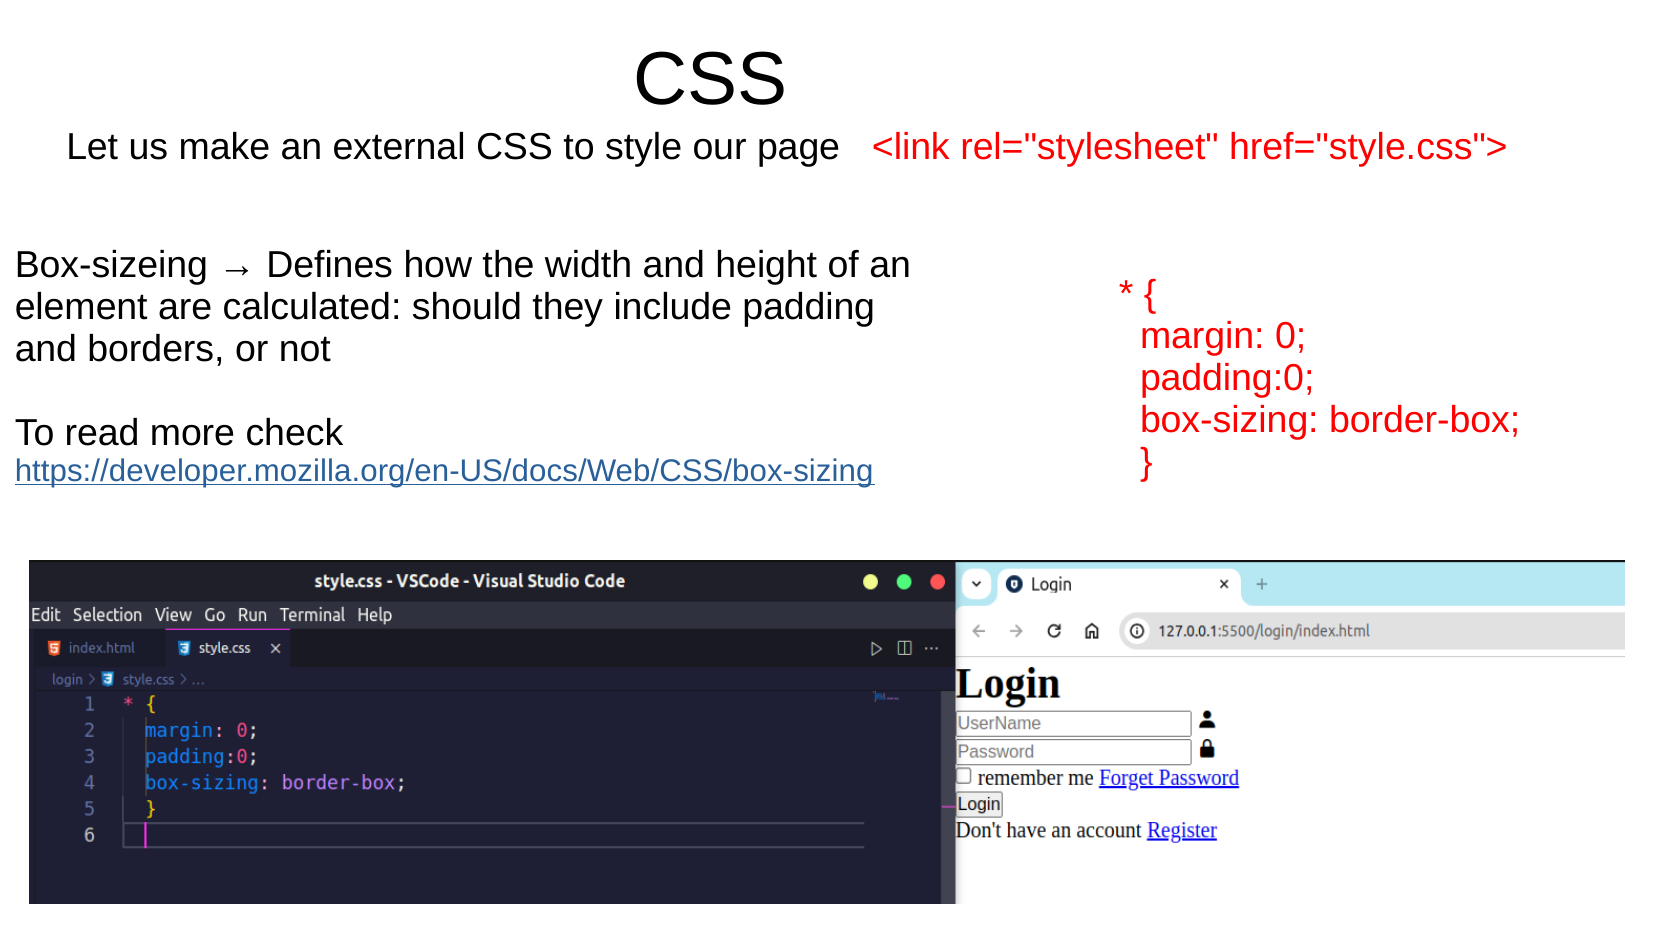

CSS
Let us make an external CSS to style our page <link rel="stylesheet" href="style.css">
Box-sizeing → Defines how the width and height of an element are calculated: should they include padding and borders, or not
To read more check
https://developer.mozilla.org/en-US/docs/Web/CSS/box-sizing
* {
 margin: 0;
 padding:0;
 box-sizing: border-box;
 }